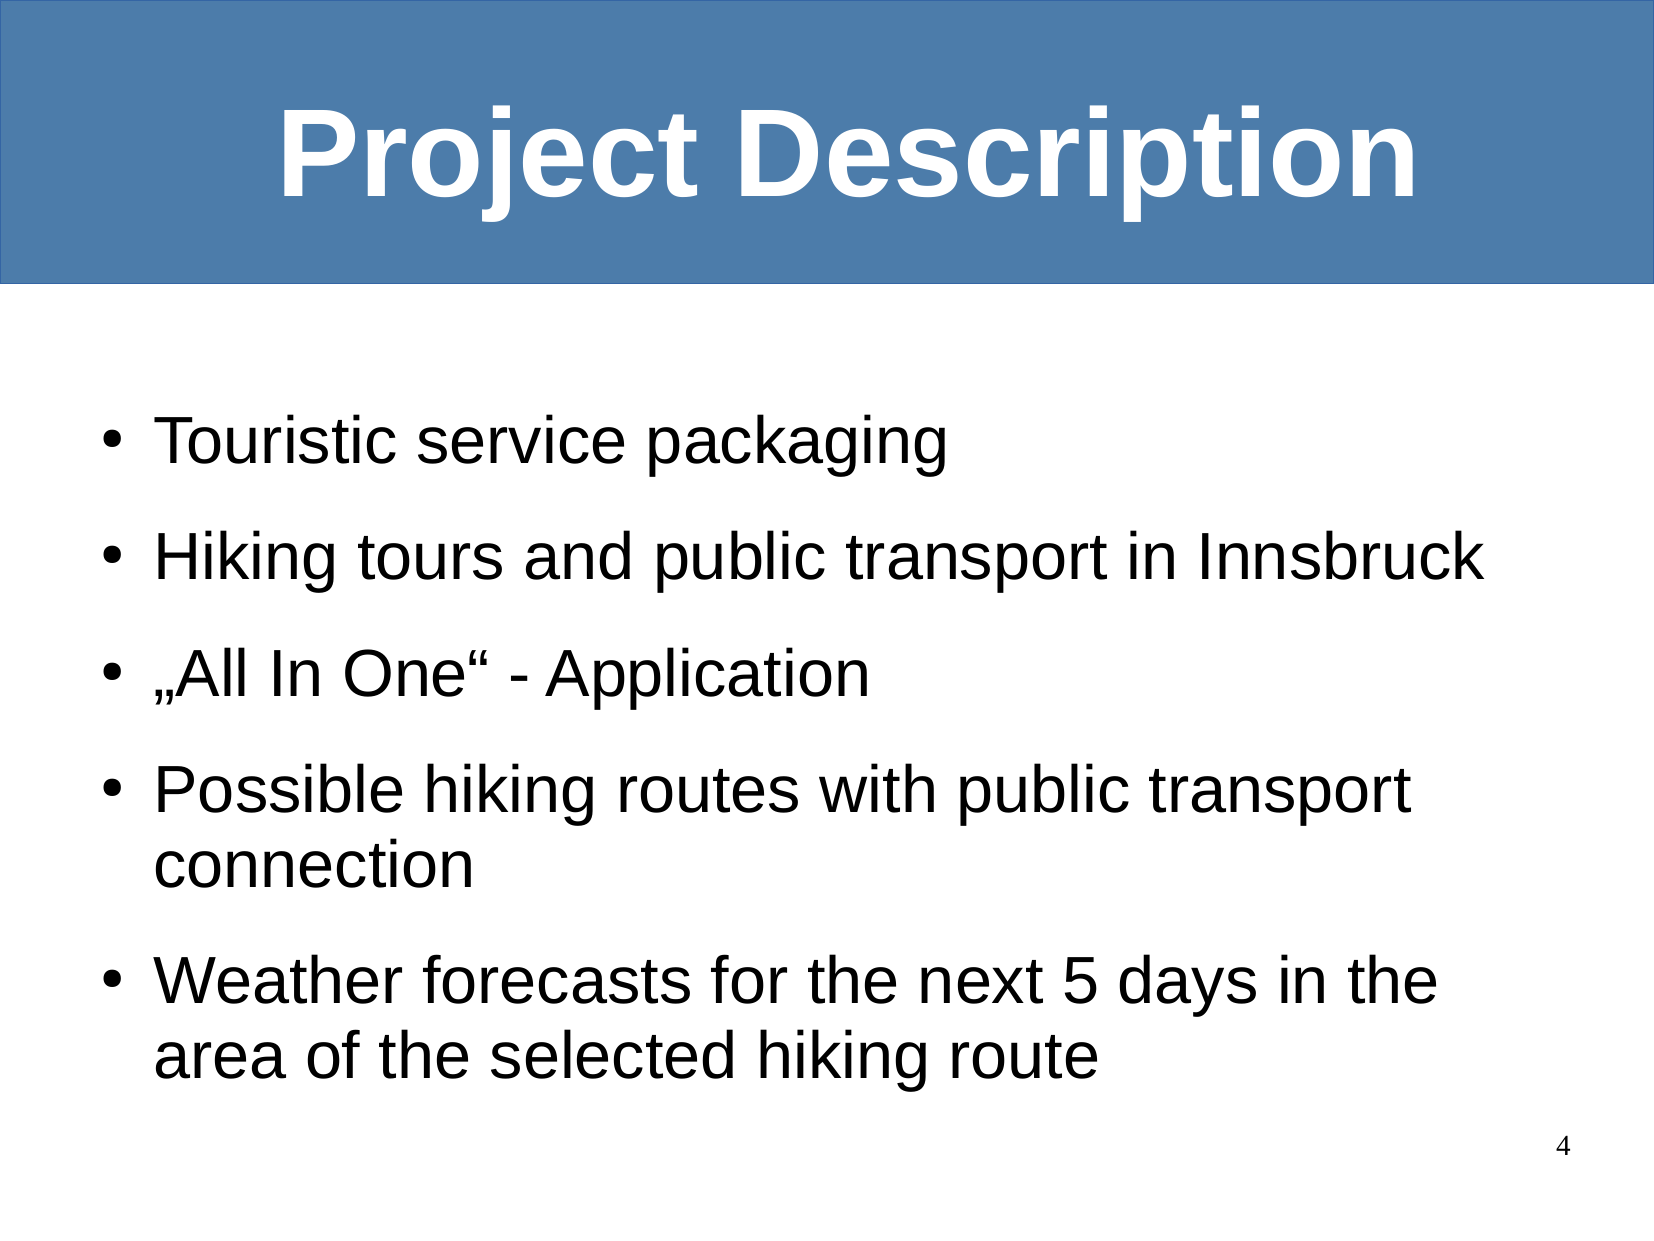

# Project Description
Touristic service packaging
Hiking tours and public transport in Innsbruck
„All In One“ - Application
Possible hiking routes with public transport connection
Weather forecasts for the next 5 days in the area of the selected hiking route
4